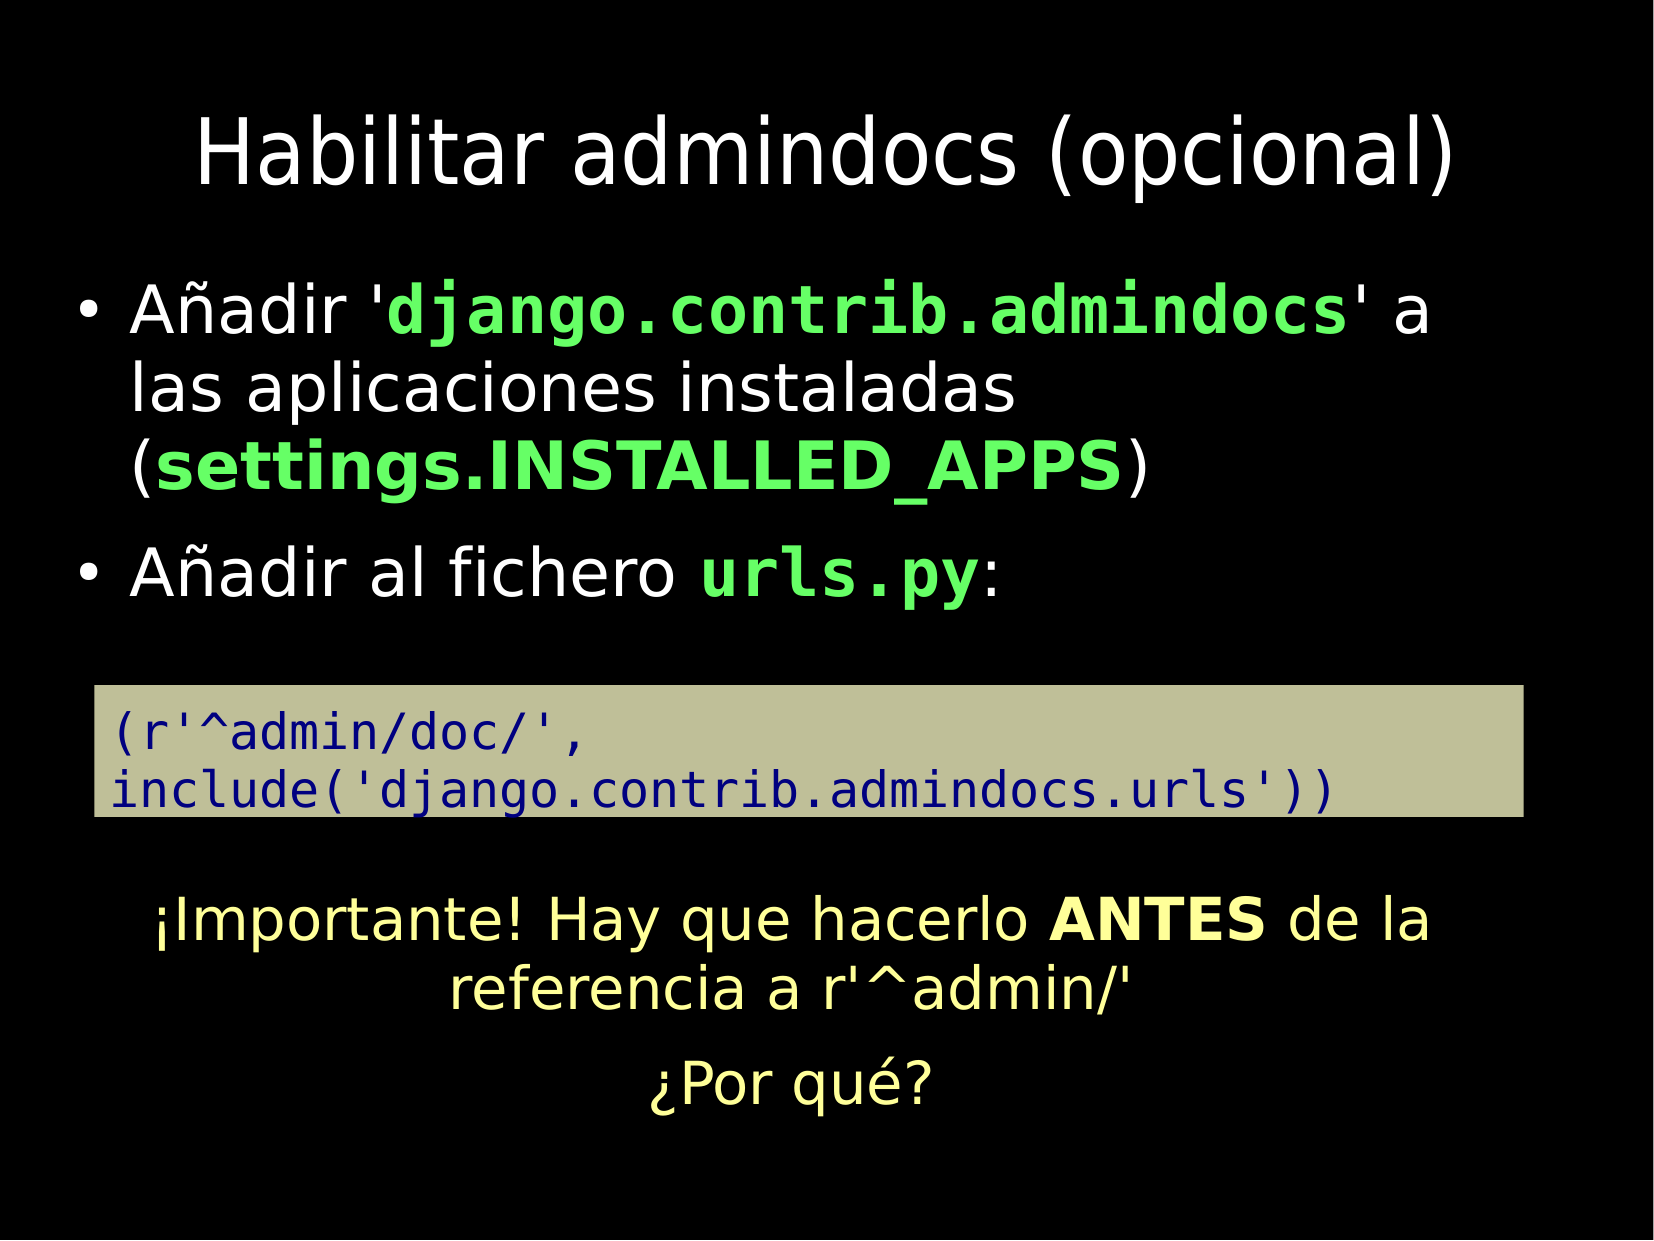

# Habilitar admindocs (opcional)
Añadir 'django.contrib.admindocs' a las aplicaciones instaladas (settings.INSTALLED_APPS)
Añadir al fichero urls.py:
(r'^admin/doc/', include('django.contrib.admindocs.urls'))
¡Importante! Hay que hacerlo ANTES de la referencia a r'^admin/'
¿Por qué?